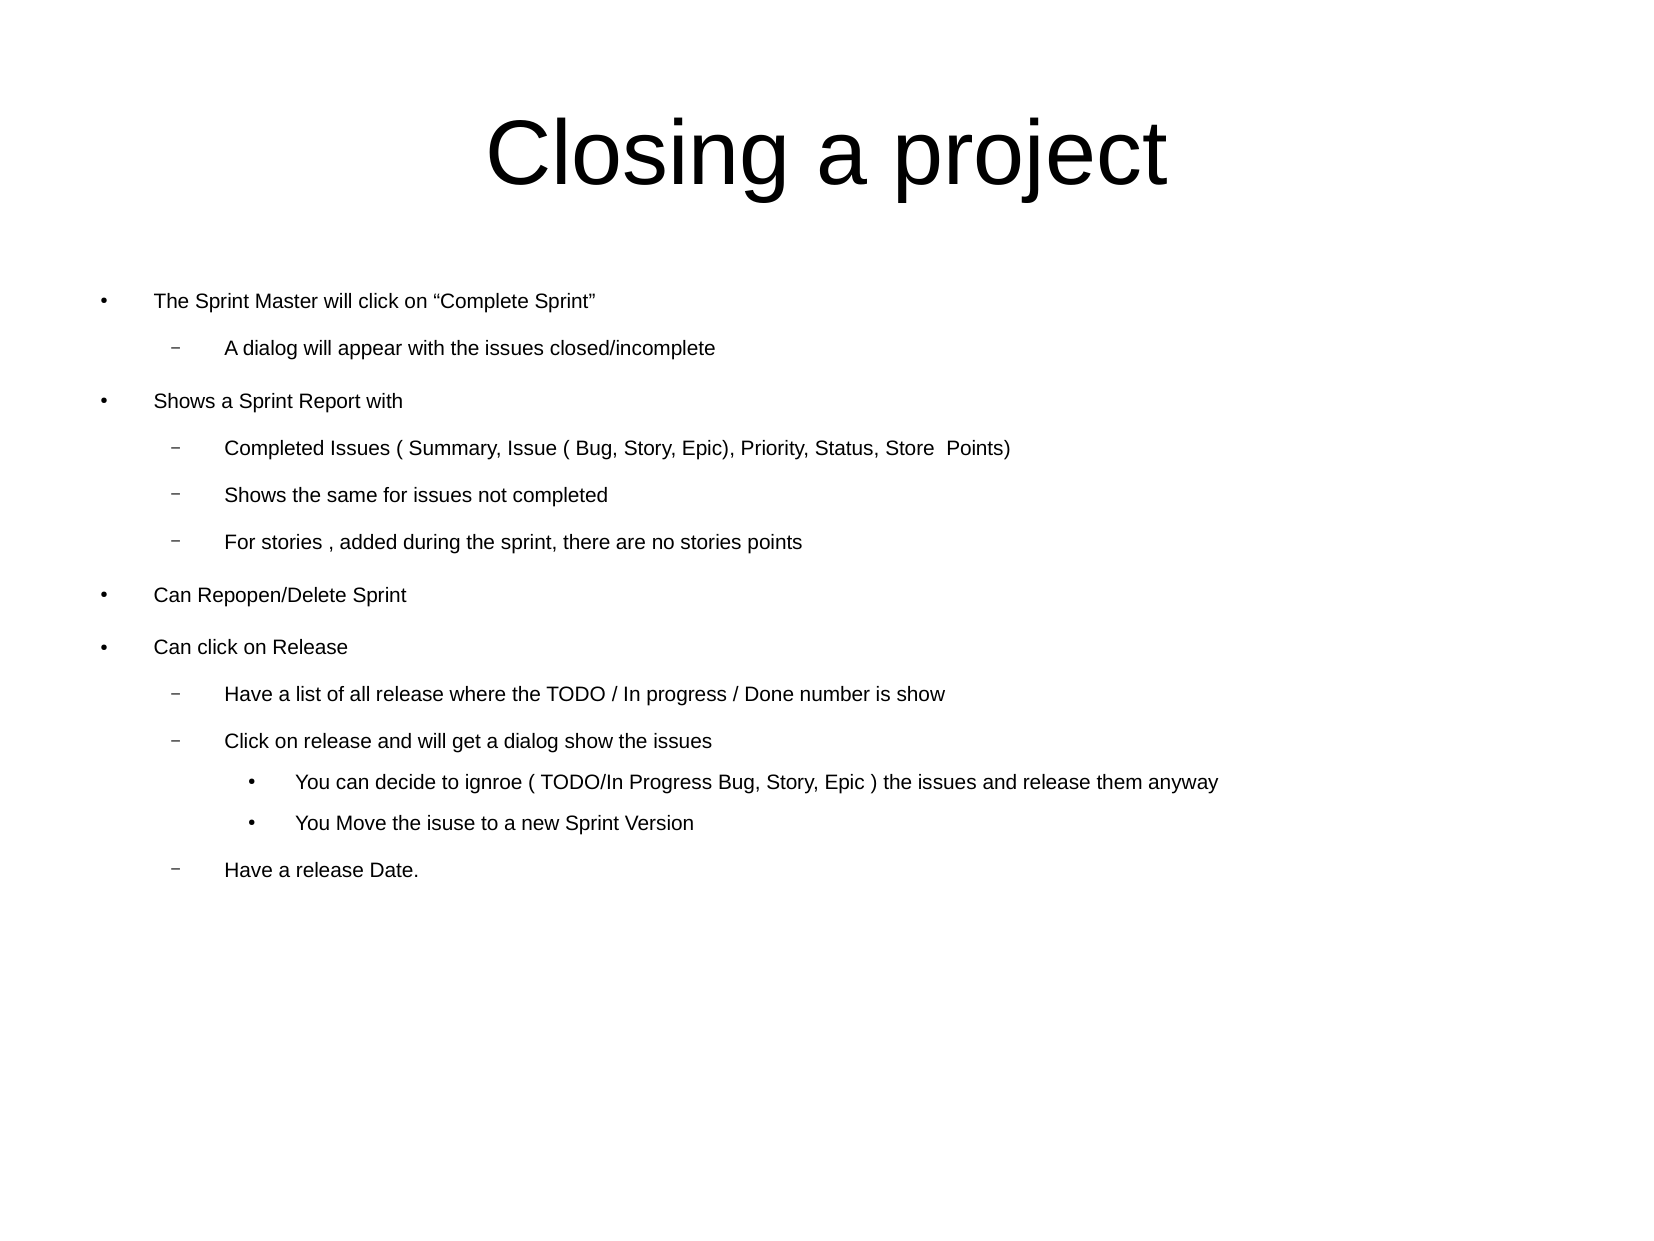

# Closing a project
The Sprint Master will click on “Complete Sprint”
A dialog will appear with the issues closed/incomplete
Shows a Sprint Report with
Completed Issues ( Summary, Issue ( Bug, Story, Epic), Priority, Status, Store Points)
Shows the same for issues not completed
For stories , added during the sprint, there are no stories points
Can Repopen/Delete Sprint
Can click on Release
Have a list of all release where the TODO / In progress / Done number is show
Click on release and will get a dialog show the issues
You can decide to ignroe ( TODO/In Progress Bug, Story, Epic ) the issues and release them anyway
You Move the isuse to a new Sprint Version
Have a release Date.